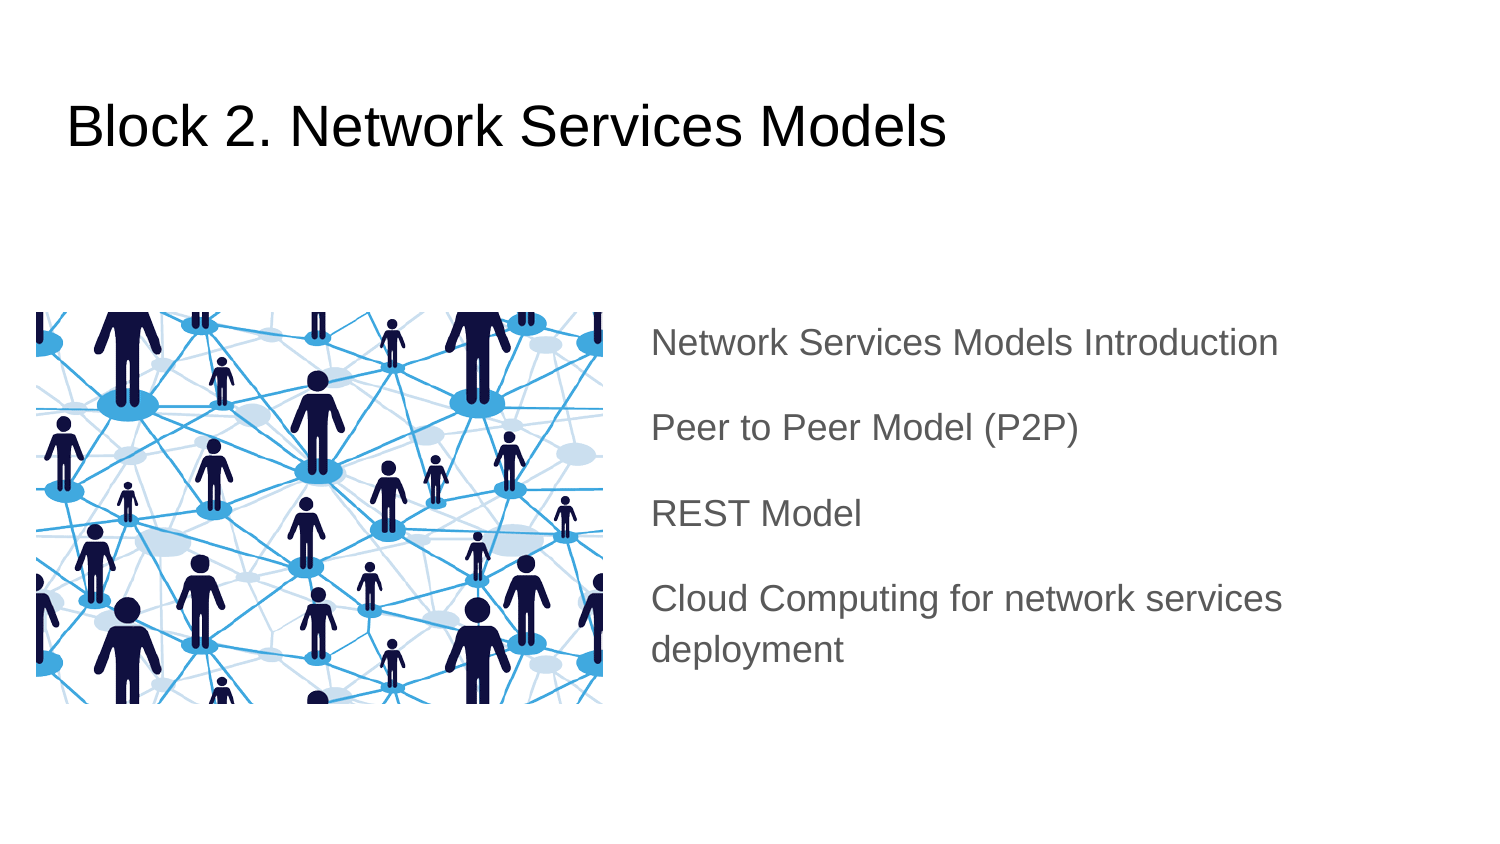

# Block 2. Network Services Models
Network Services Models Introduction
Peer to Peer Model (P2P)
REST Model
Cloud Computing for network services deployment